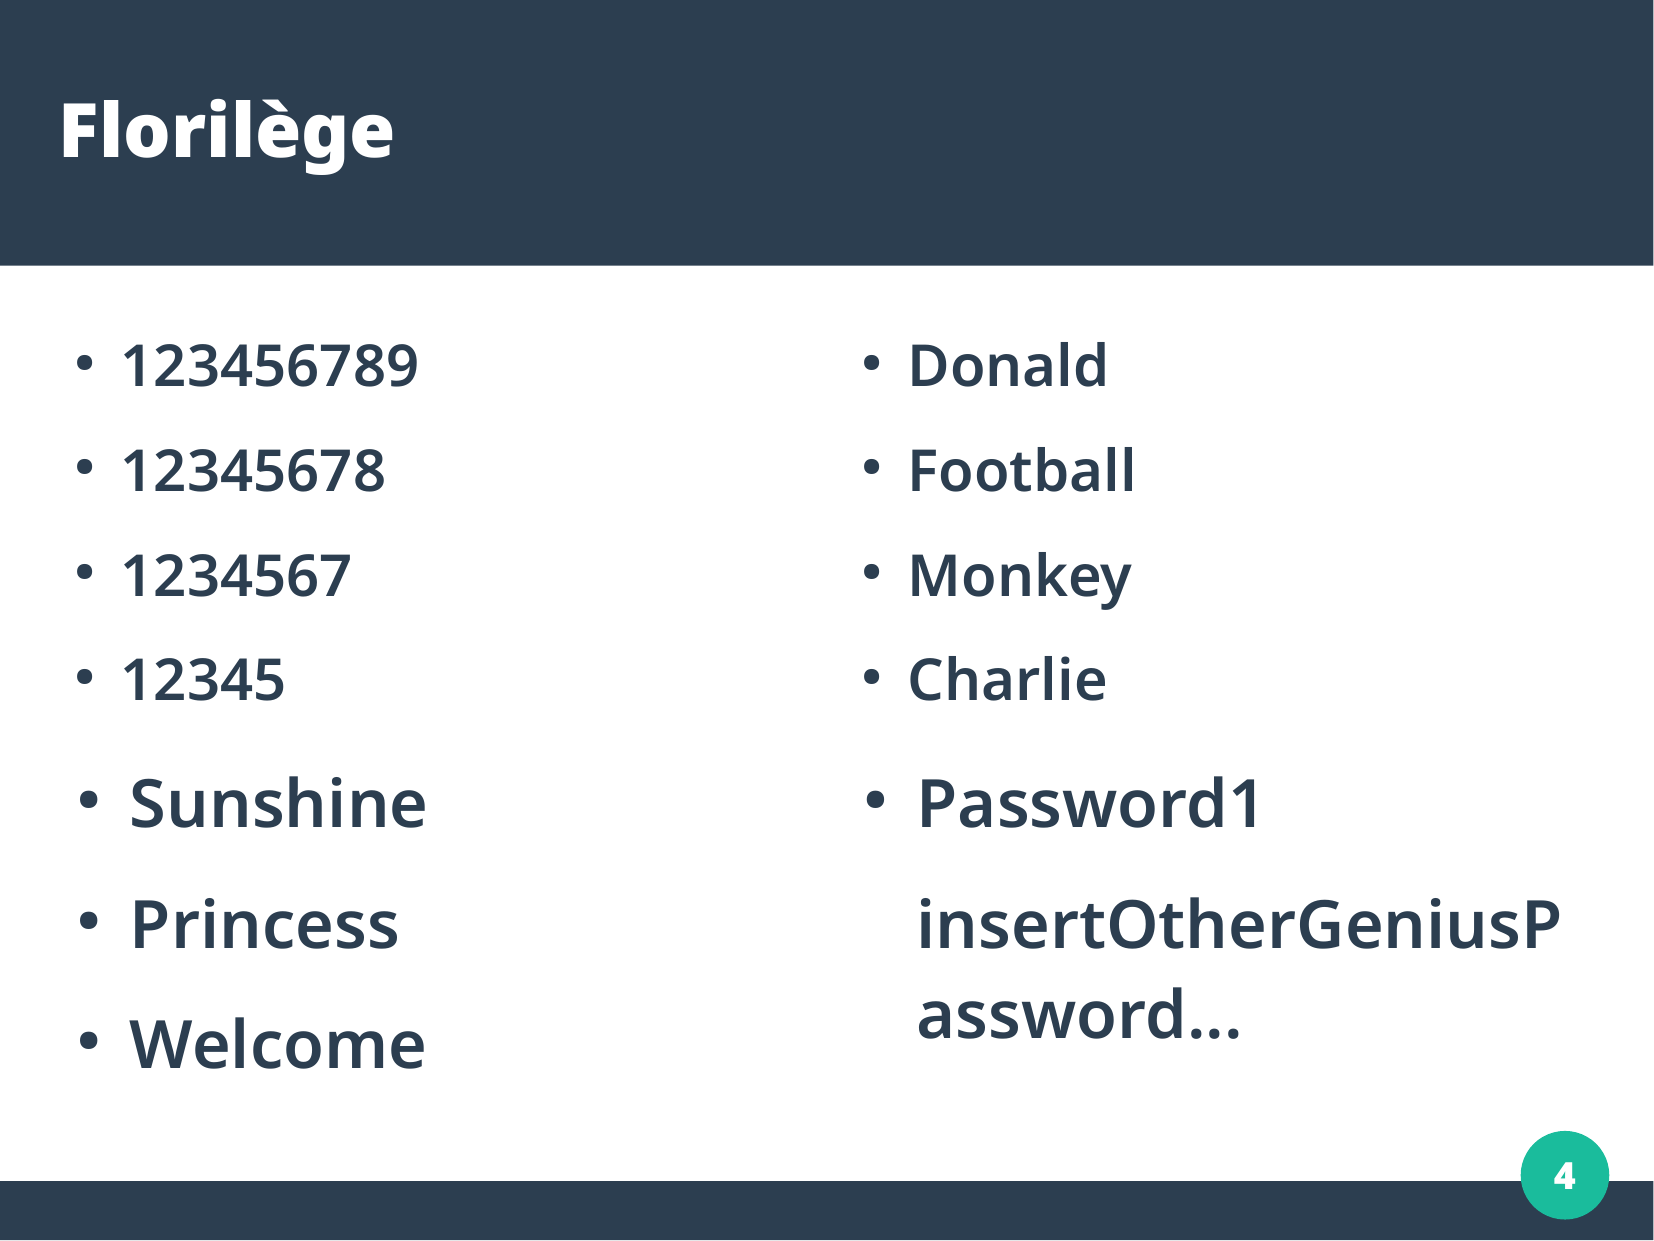

# Florilège
123456789
12345678
1234567
12345
Donald
Football
Monkey
Charlie
Sunshine
Princess
Welcome
Password1
insertOtherGeniusPassword...
4